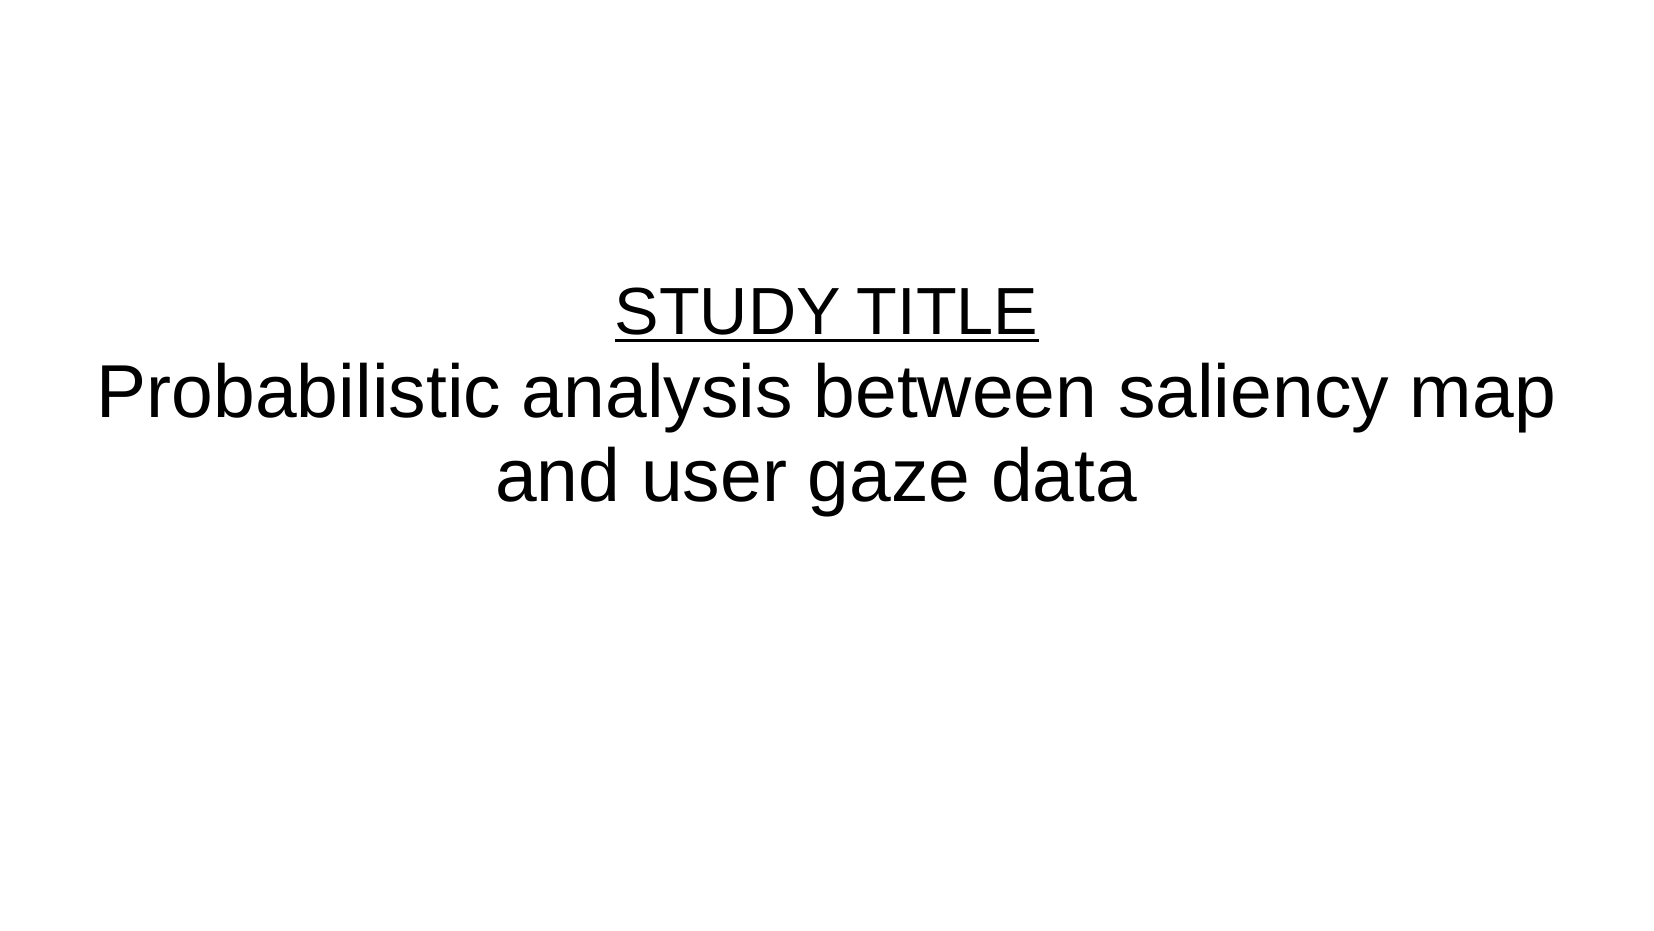

# STUDY TITLE Probabilistic analysis between saliency map and user gaze data